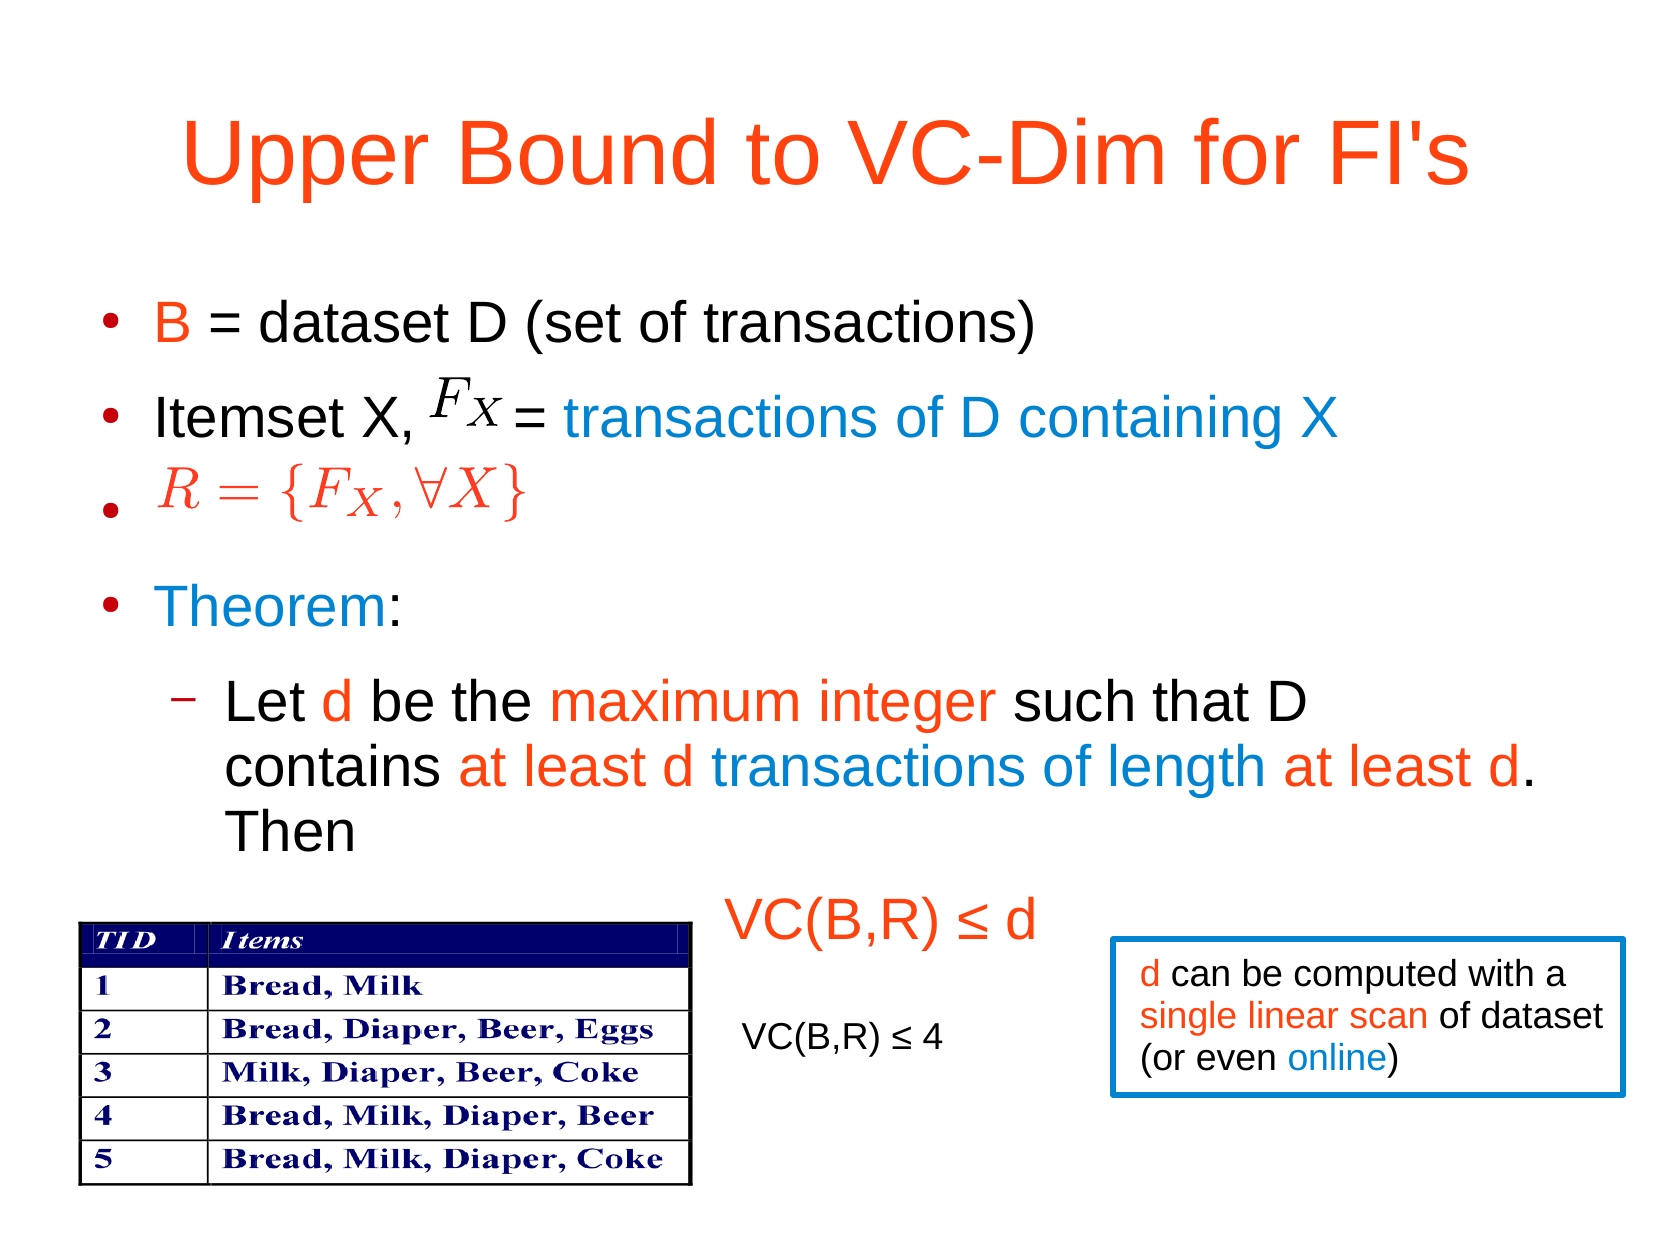

# Upper Bound to VC-Dim for FI's
B = dataset D (set of transactions)
Itemset X, = transactions of D containing X
Theorem:
Let d be the maximum integer such that D contains at least d transactions of length at least d. Then
VC(B,R) ≤ d
d can be computed with a
single linear scan of dataset
(or even online)
VC(B,R) ≤ 4